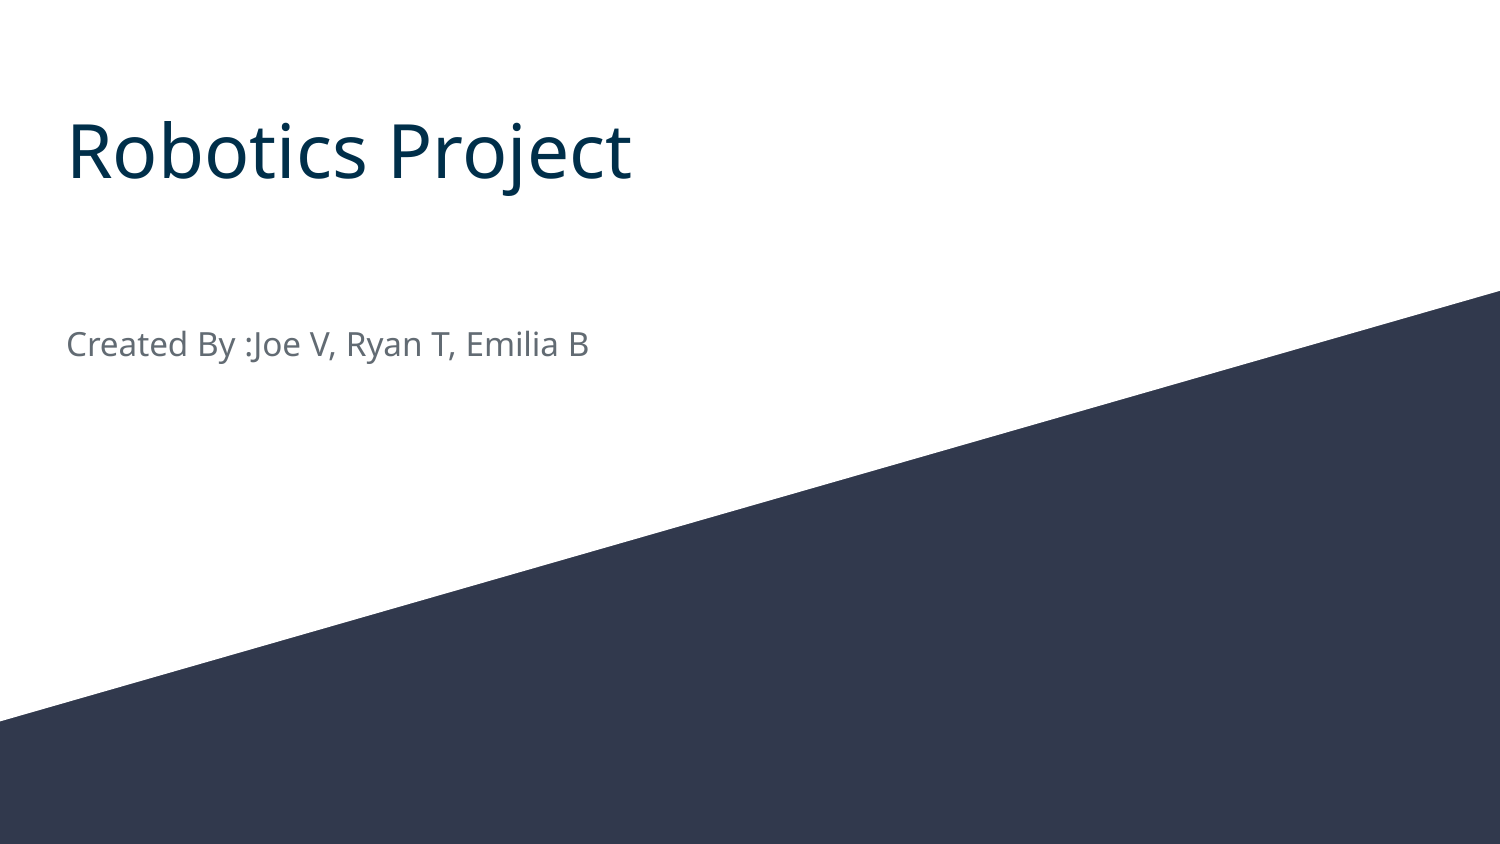

# Robotics Project
Created By :Joe V, Ryan T, Emilia B